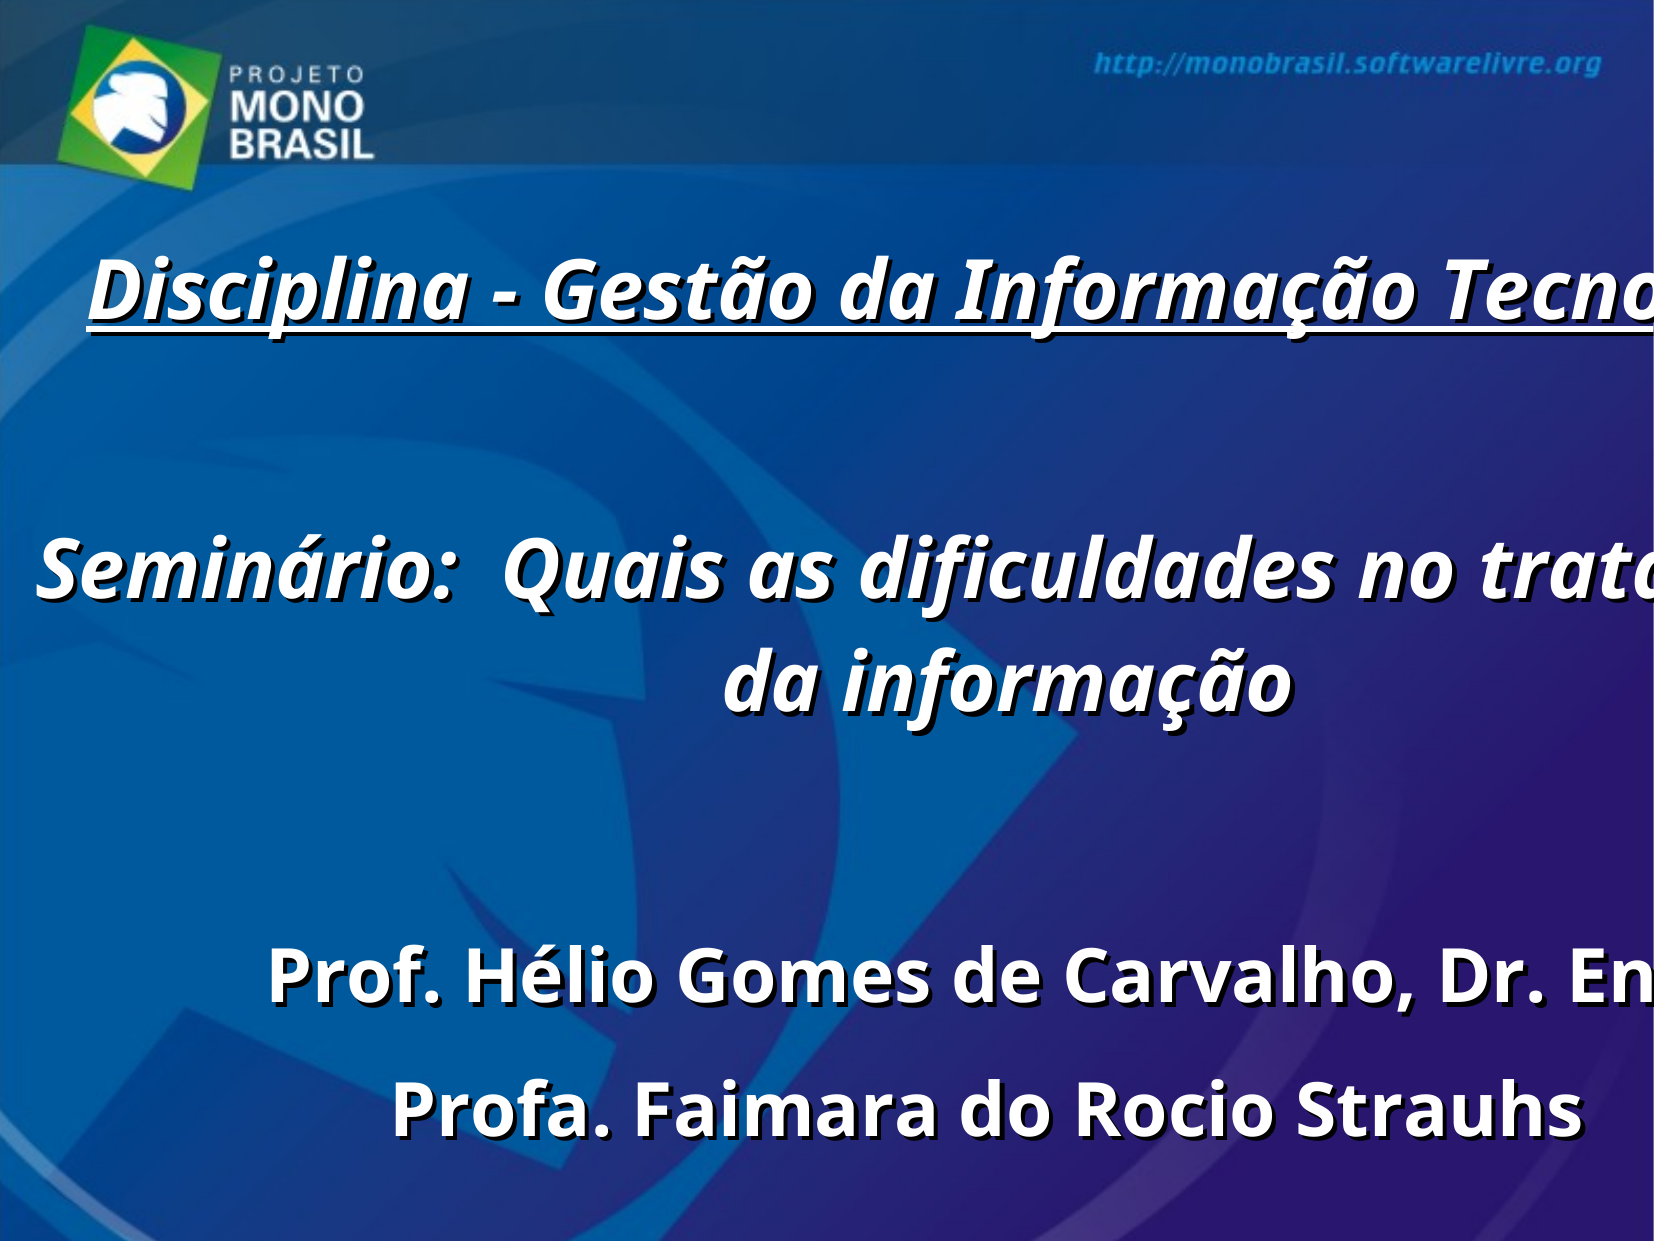

Disciplina - Gestão da Informação Tecnológica
Seminário: Quais as dificuldades no tratamento
 da informação
Prof. Hélio Gomes de Carvalho, Dr. Eng.
Profa. Faimara do Rocio Strauhs